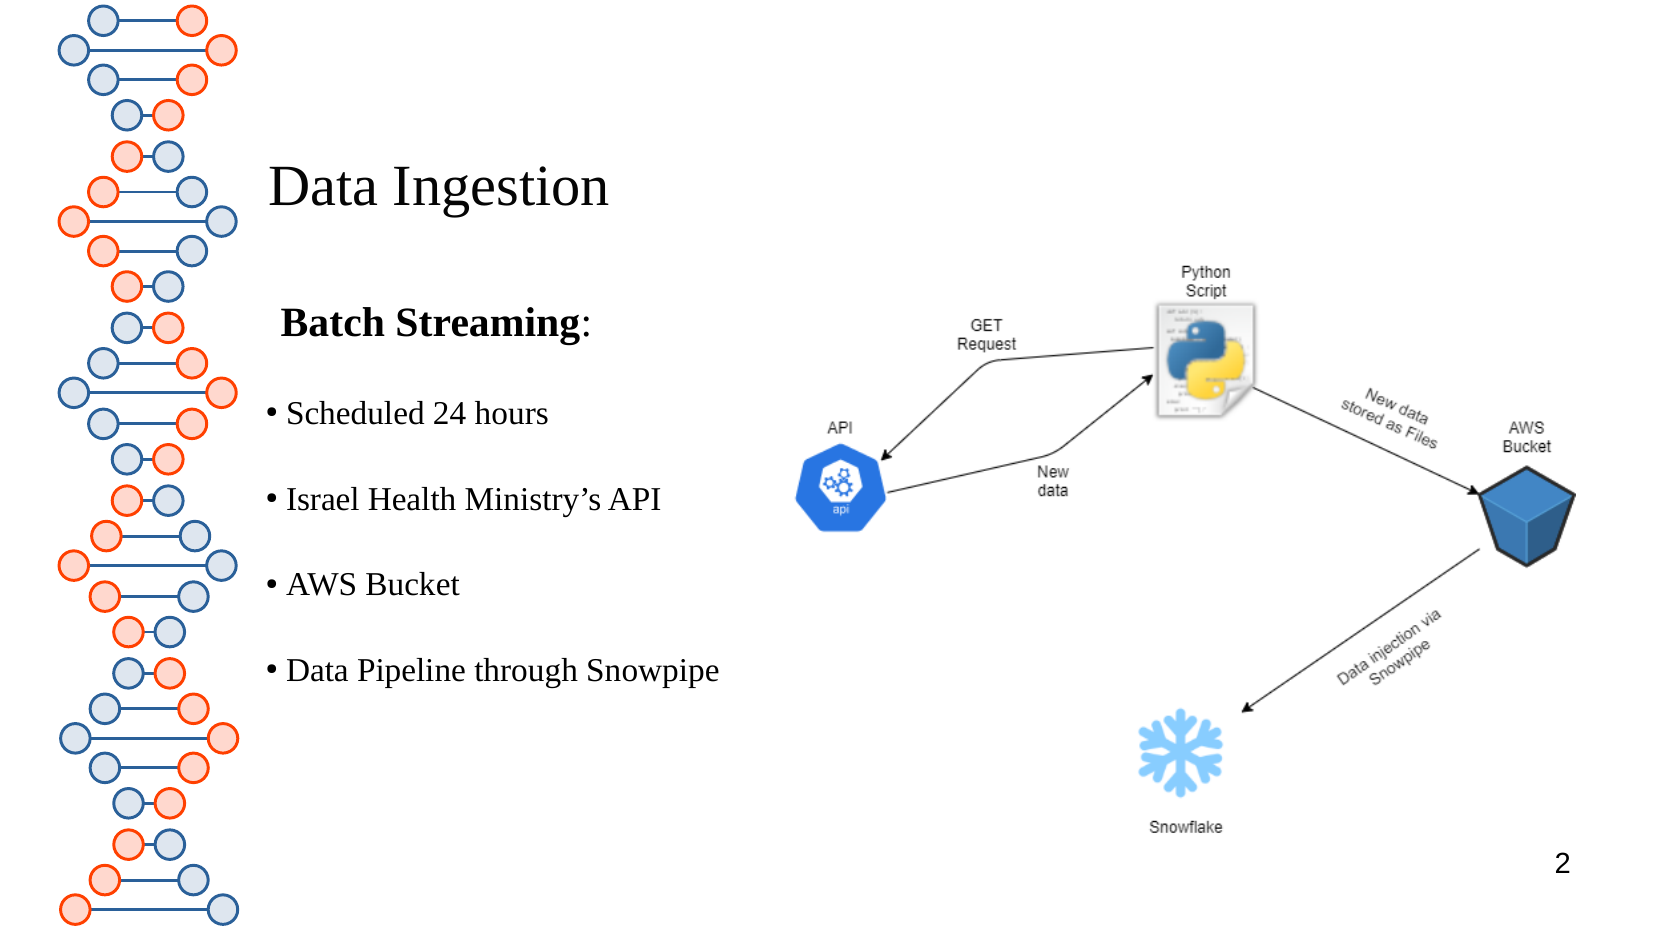

# Data Ingestion
Batch Streaming:
 Scheduled 24 hours
 Israel Health Ministry’s API
 AWS Bucket
 Data Pipeline through Snowpipe
2